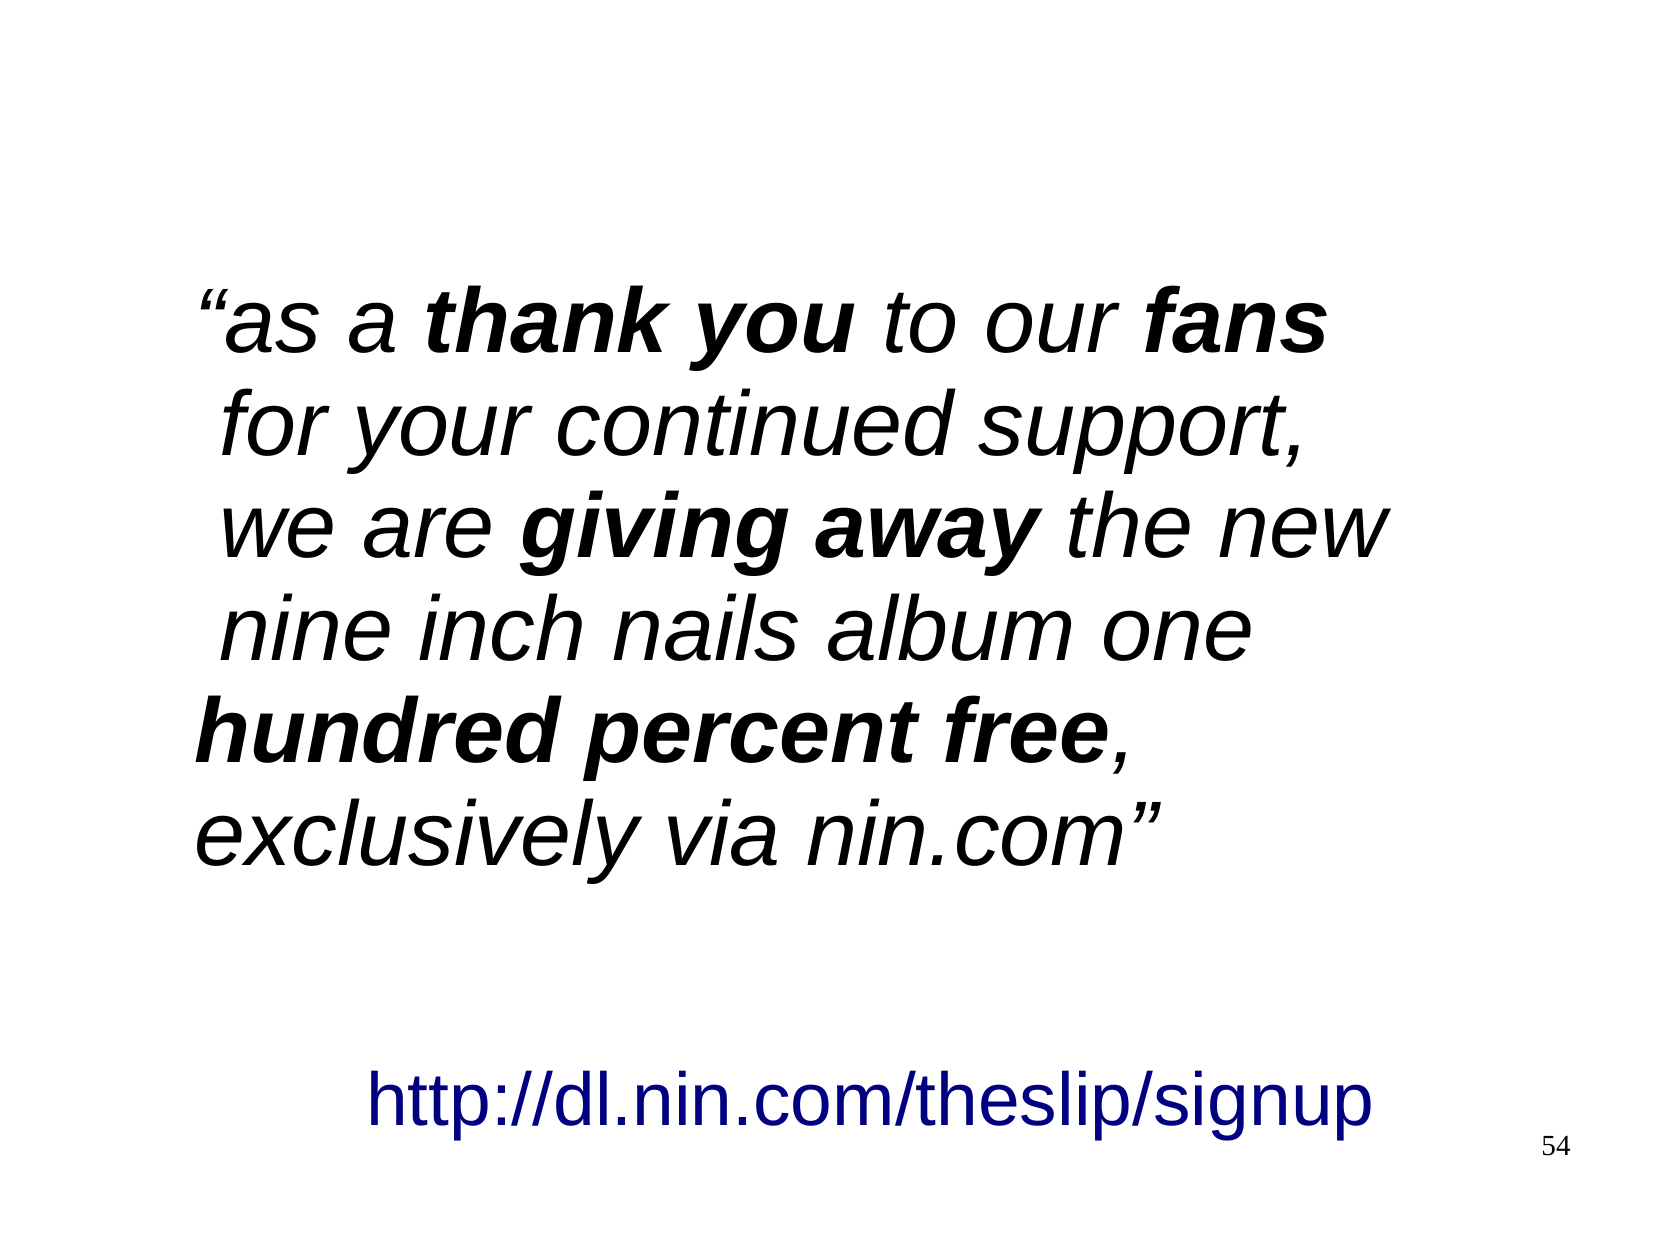

“as a thank you to our fans
 for your continued support,
 we are giving away the new
 nine inch nails album one hundred percent free, exclusively via nin.com”
http://dl.nin.com/theslip/signup
54